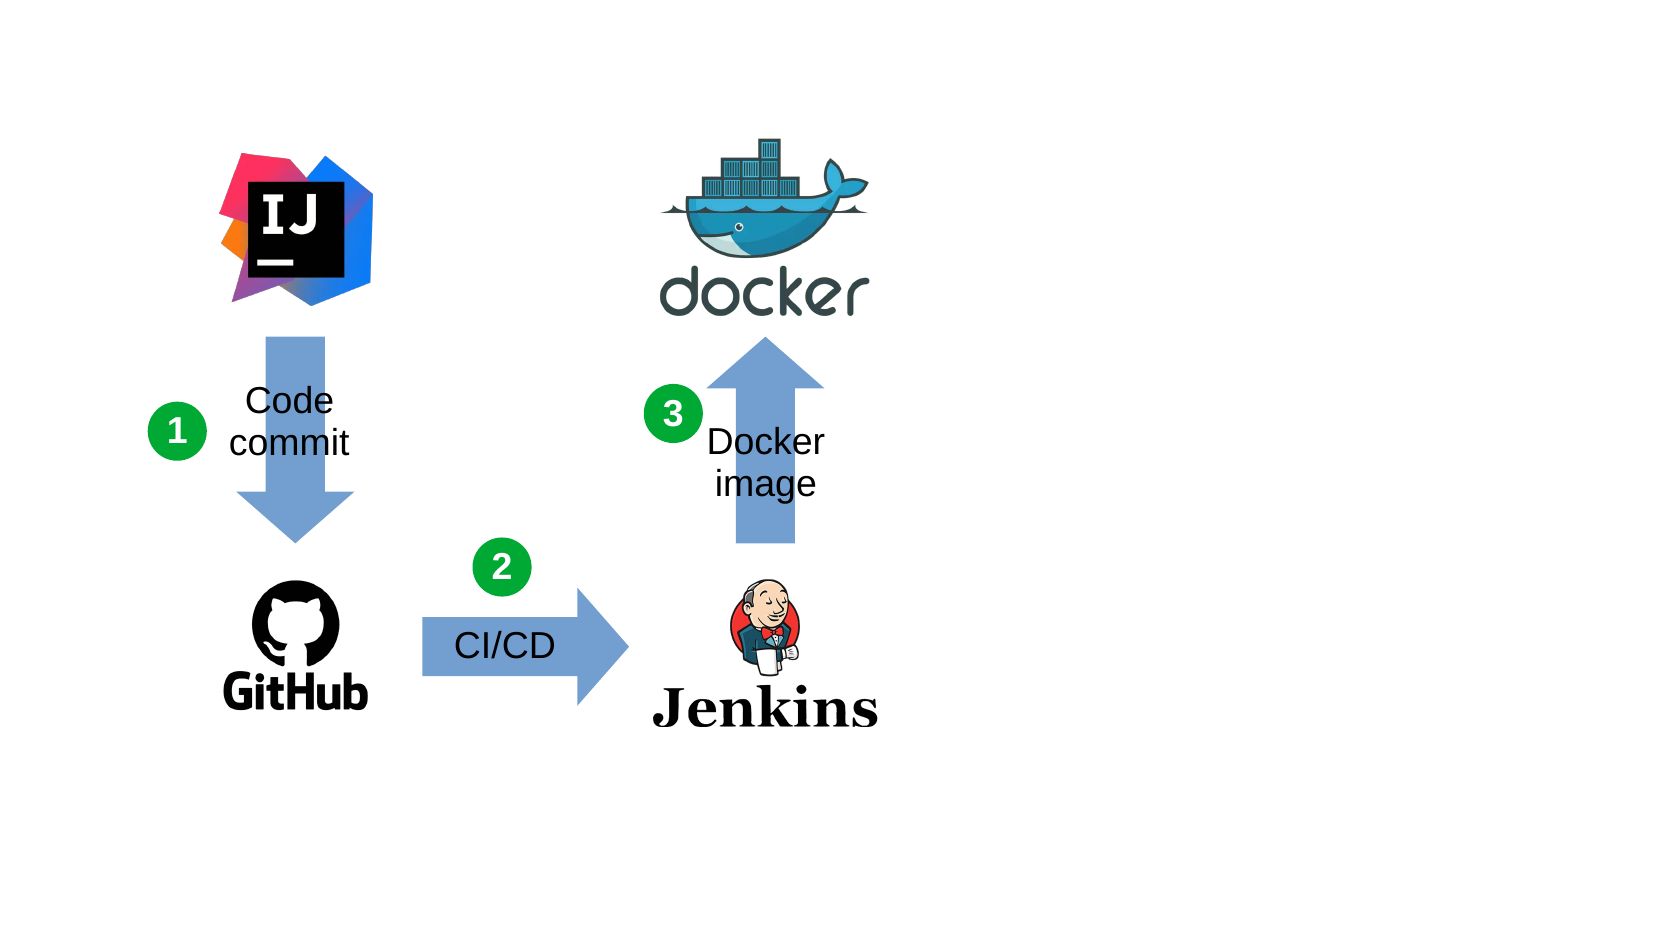

Code commit
3
1
Docker image
2
CI/CD